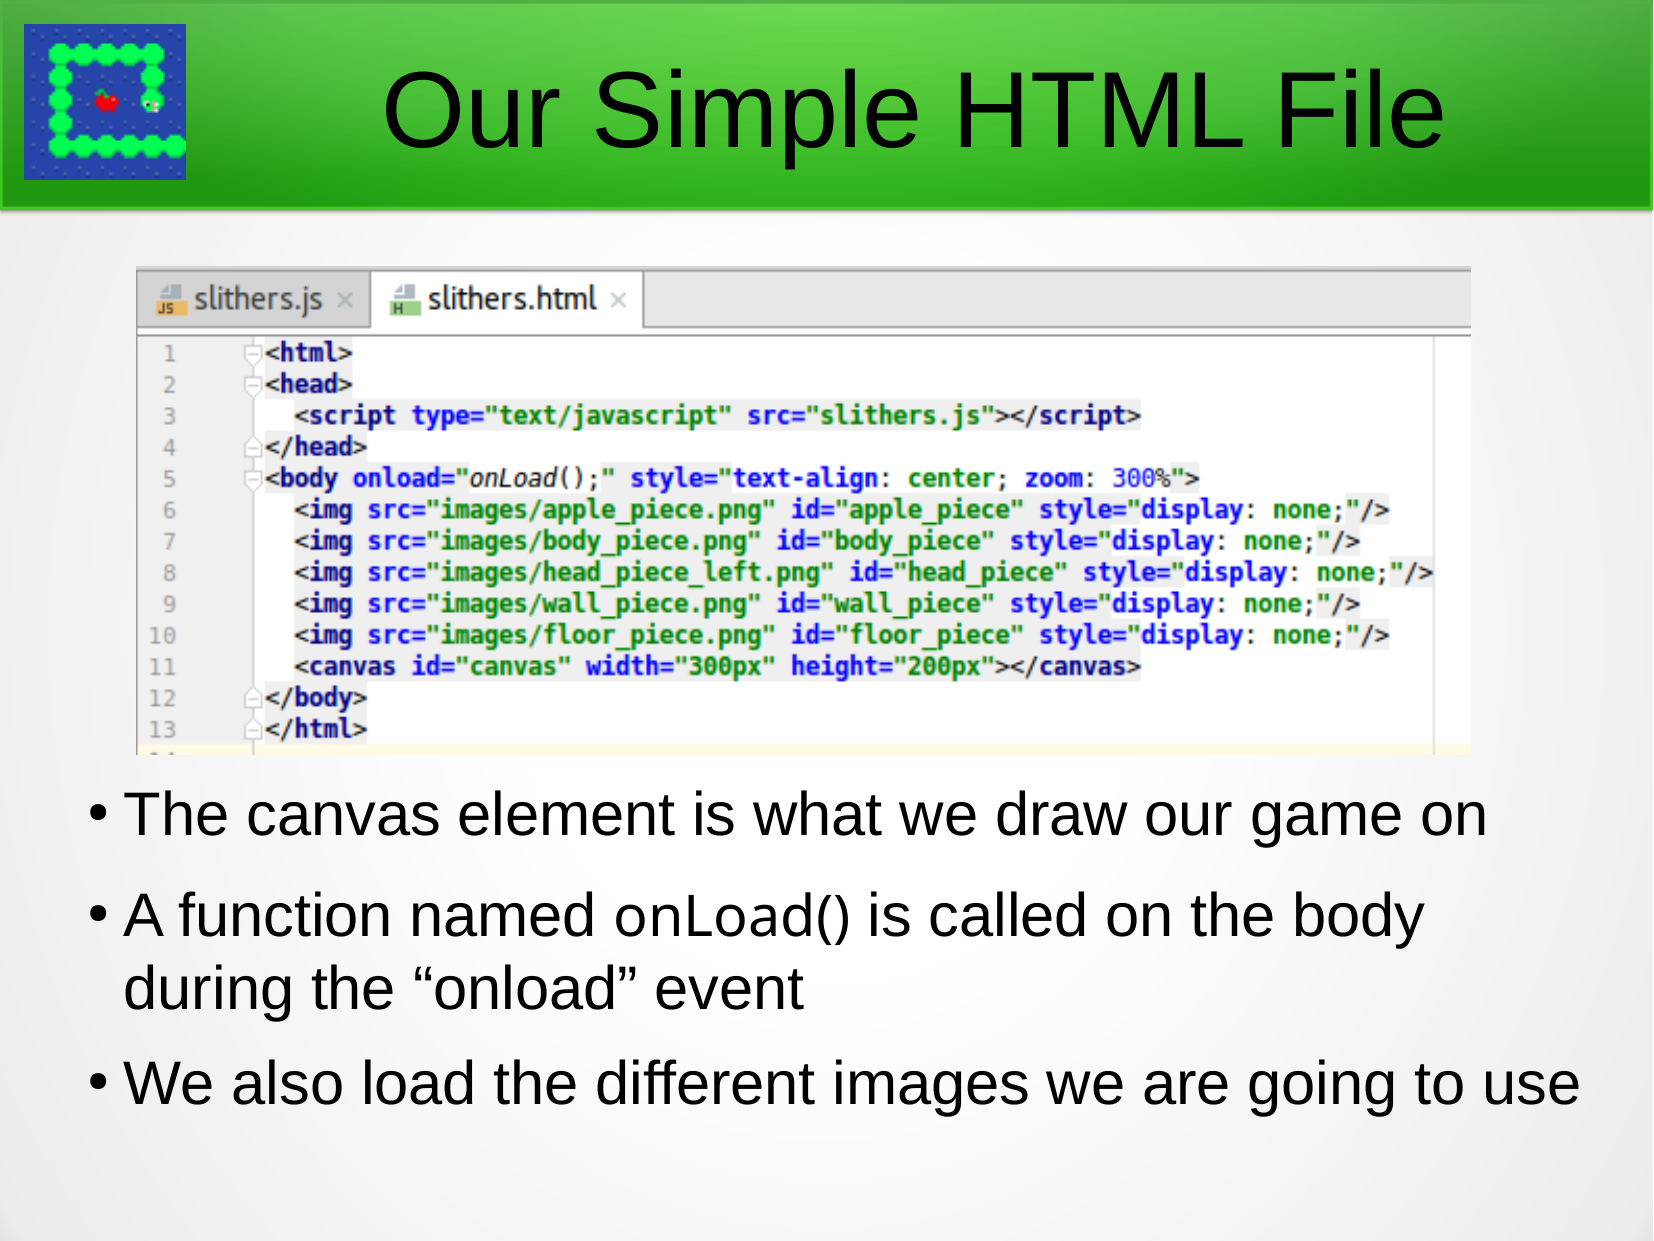

# Our Simple HTML File
The canvas element is what we draw our game on
A function named onLoad() is called on the body during the “onload” event
We also load the different images we are going to use